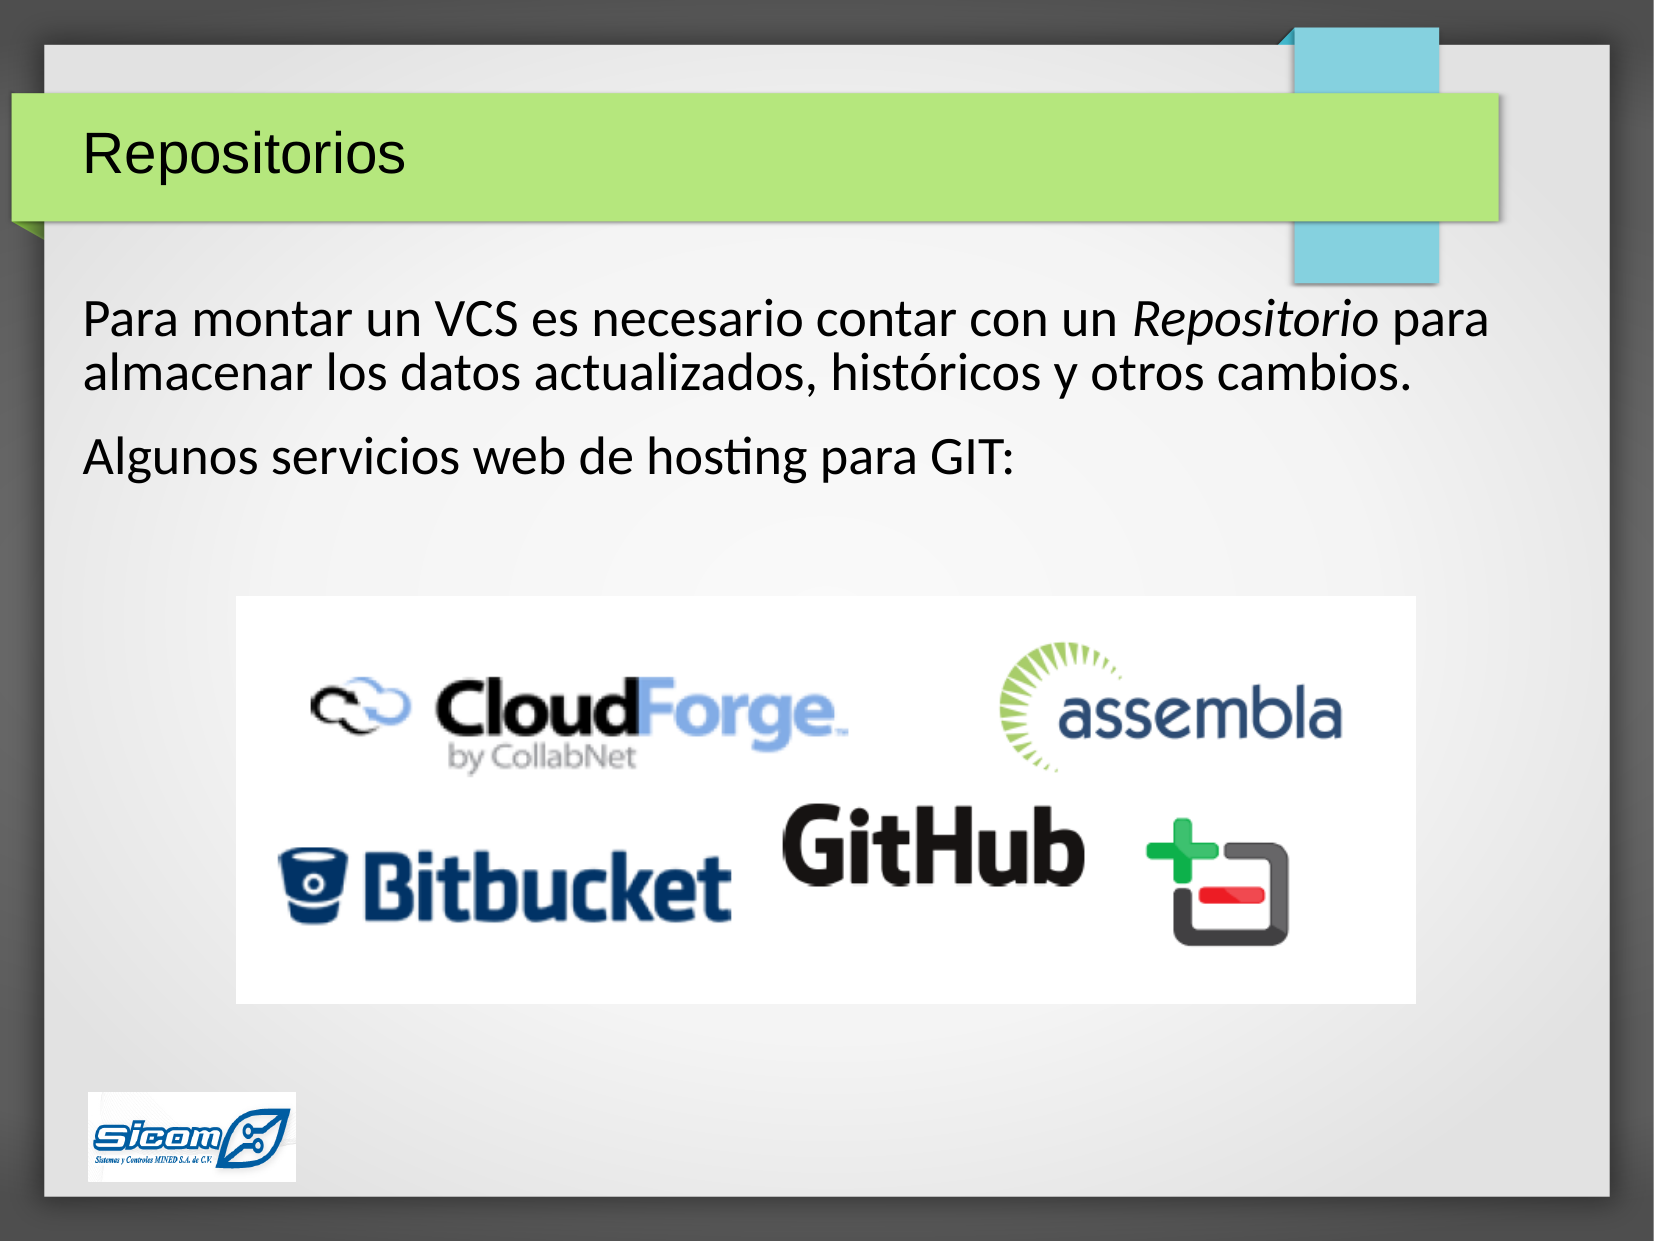

# Repositorios
Para montar un VCS es necesario contar con un Repositorio para almacenar los datos actualizados, históricos y otros cambios.
Algunos servicios web de hosting para GIT: